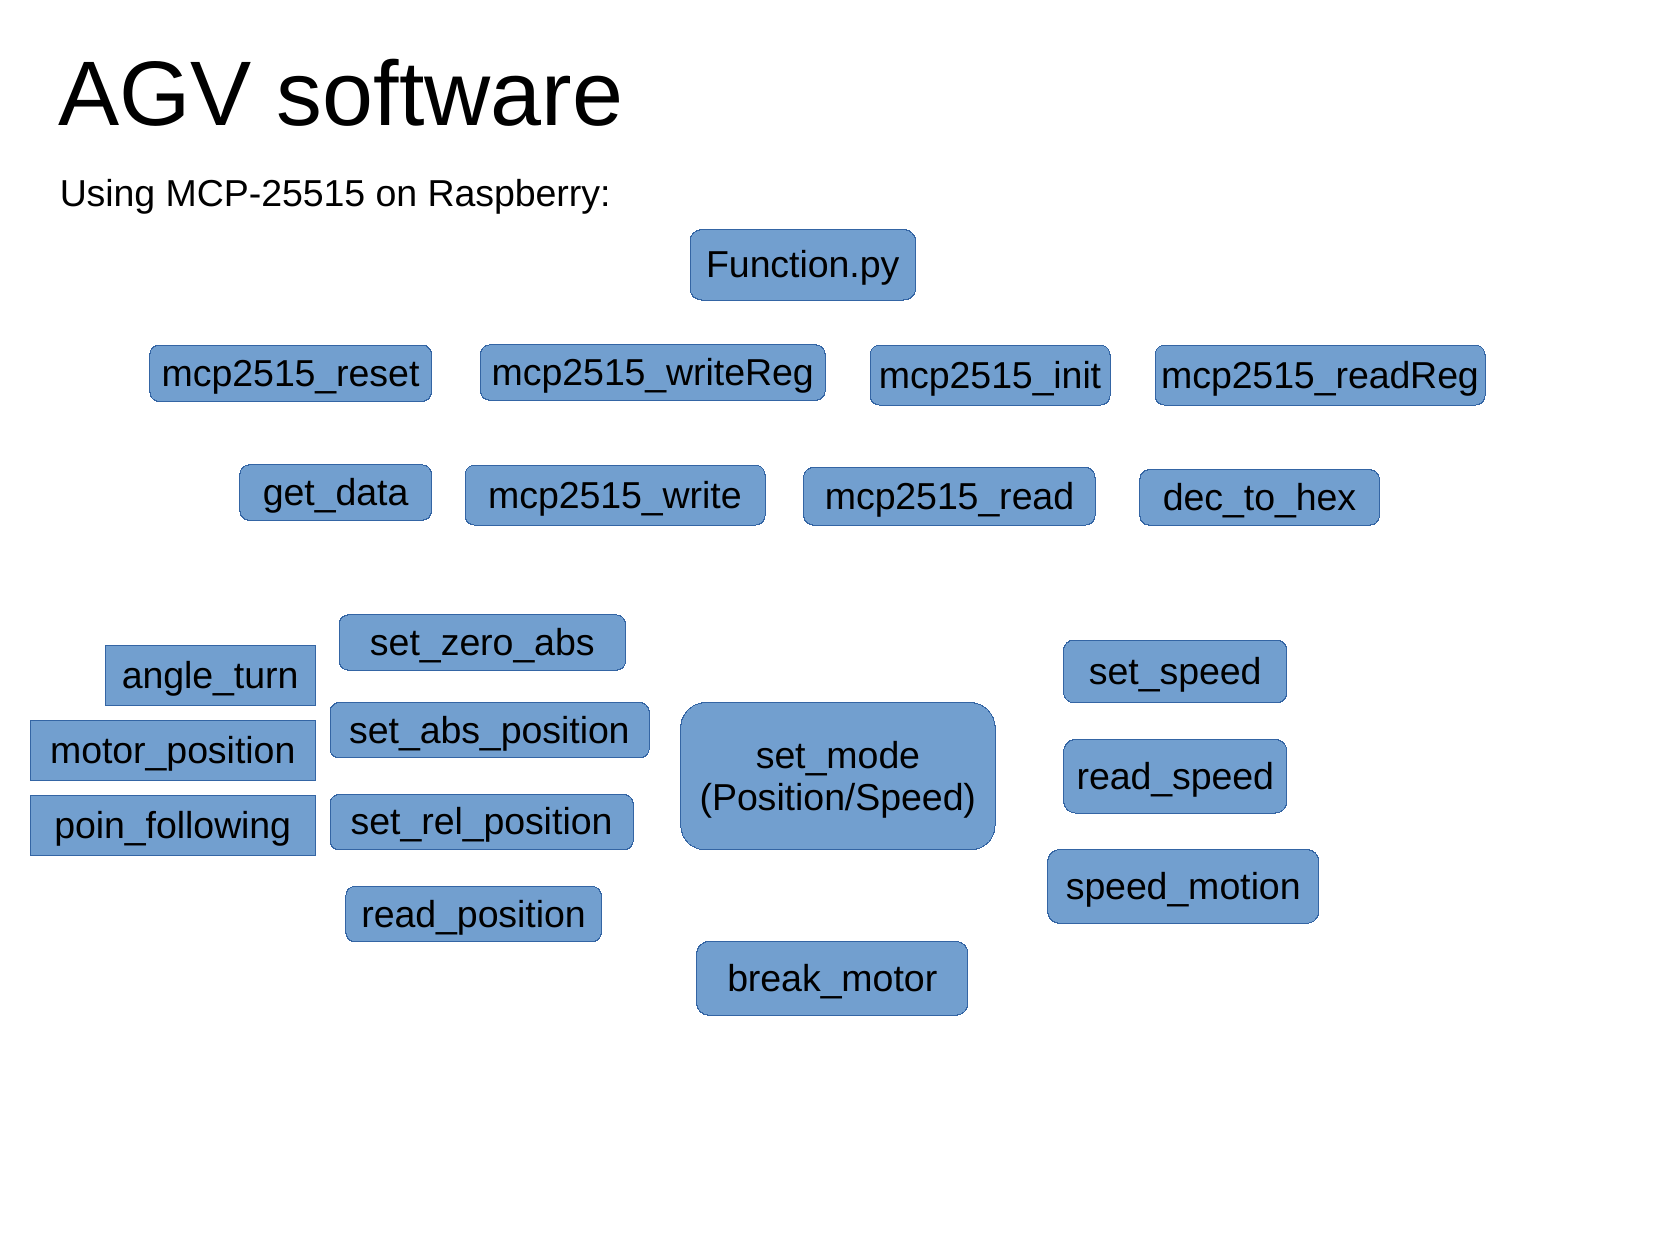

# AGV software
Using MCP-25515 on Raspberry:
Function.py
mcp2515_reset
mcp2515_writeReg
mcp2515_init
mcp2515_readReg
get_data
mcp2515_write
mcp2515_read
dec_to_hex
set_zero_abs
set_speed
angle_turn
set_abs_position
set_mode
(Position/Speed)
motor_position
read_speed
set_rel_position
poin_following
speed_motion
read_position
break_motor